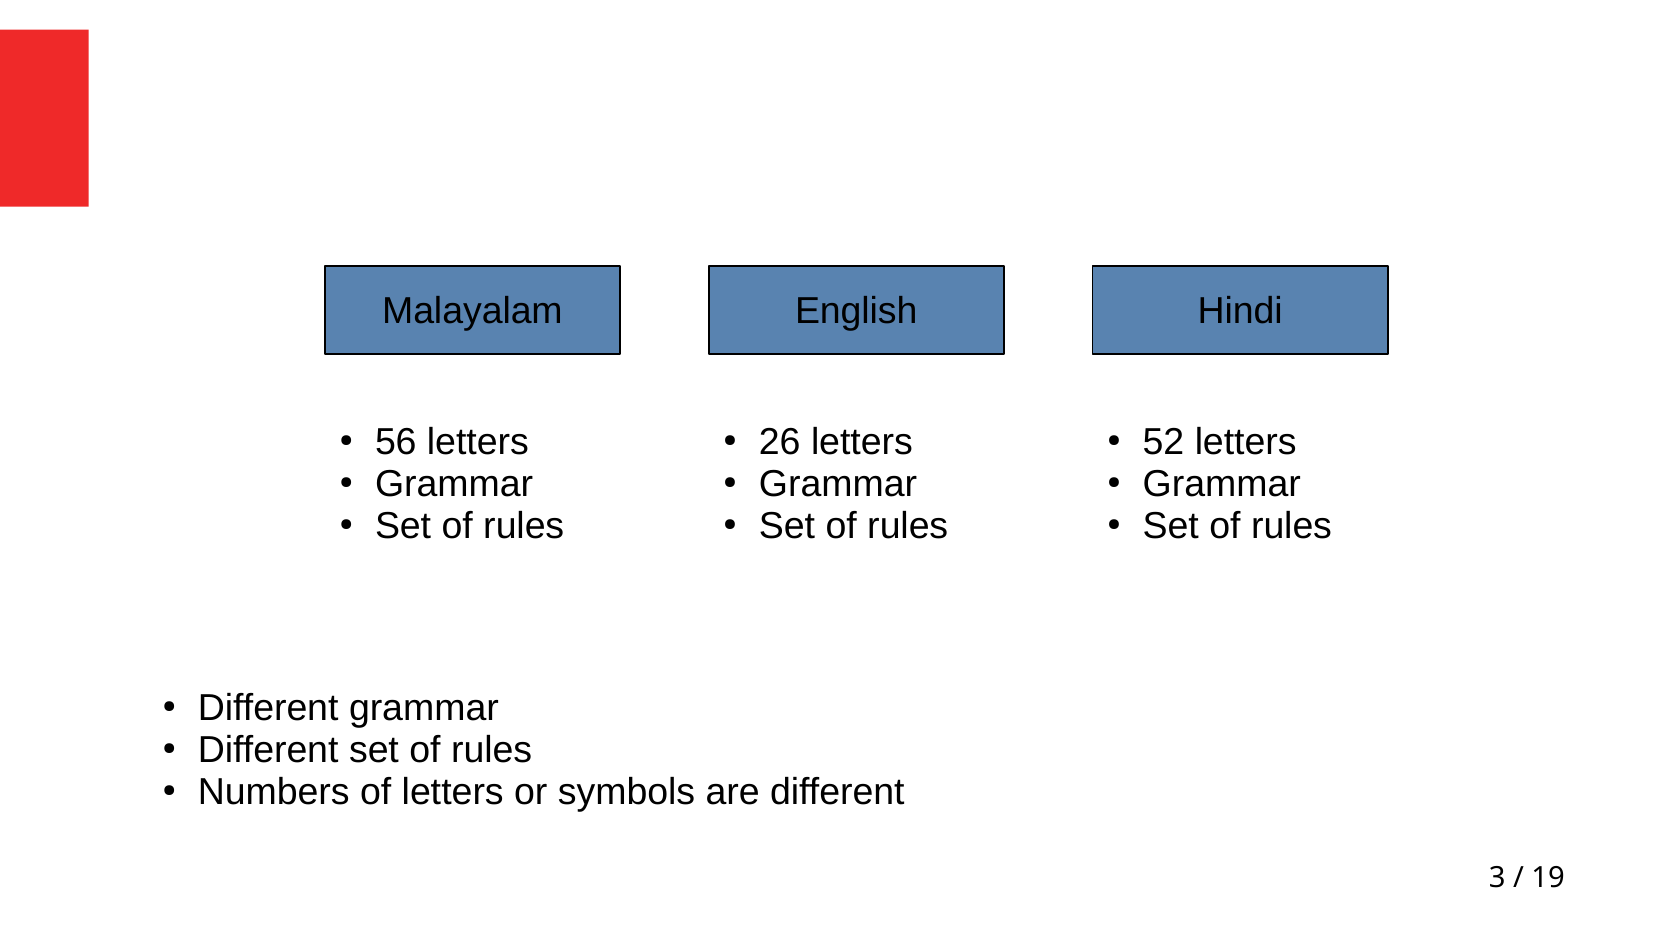

Malayalam
English
Hindi
56 letters
Grammar
Set of rules
26 letters
Grammar
Set of rules
52 letters
Grammar
Set of rules
Different grammar
Different set of rules
Numbers of letters or symbols are different
3